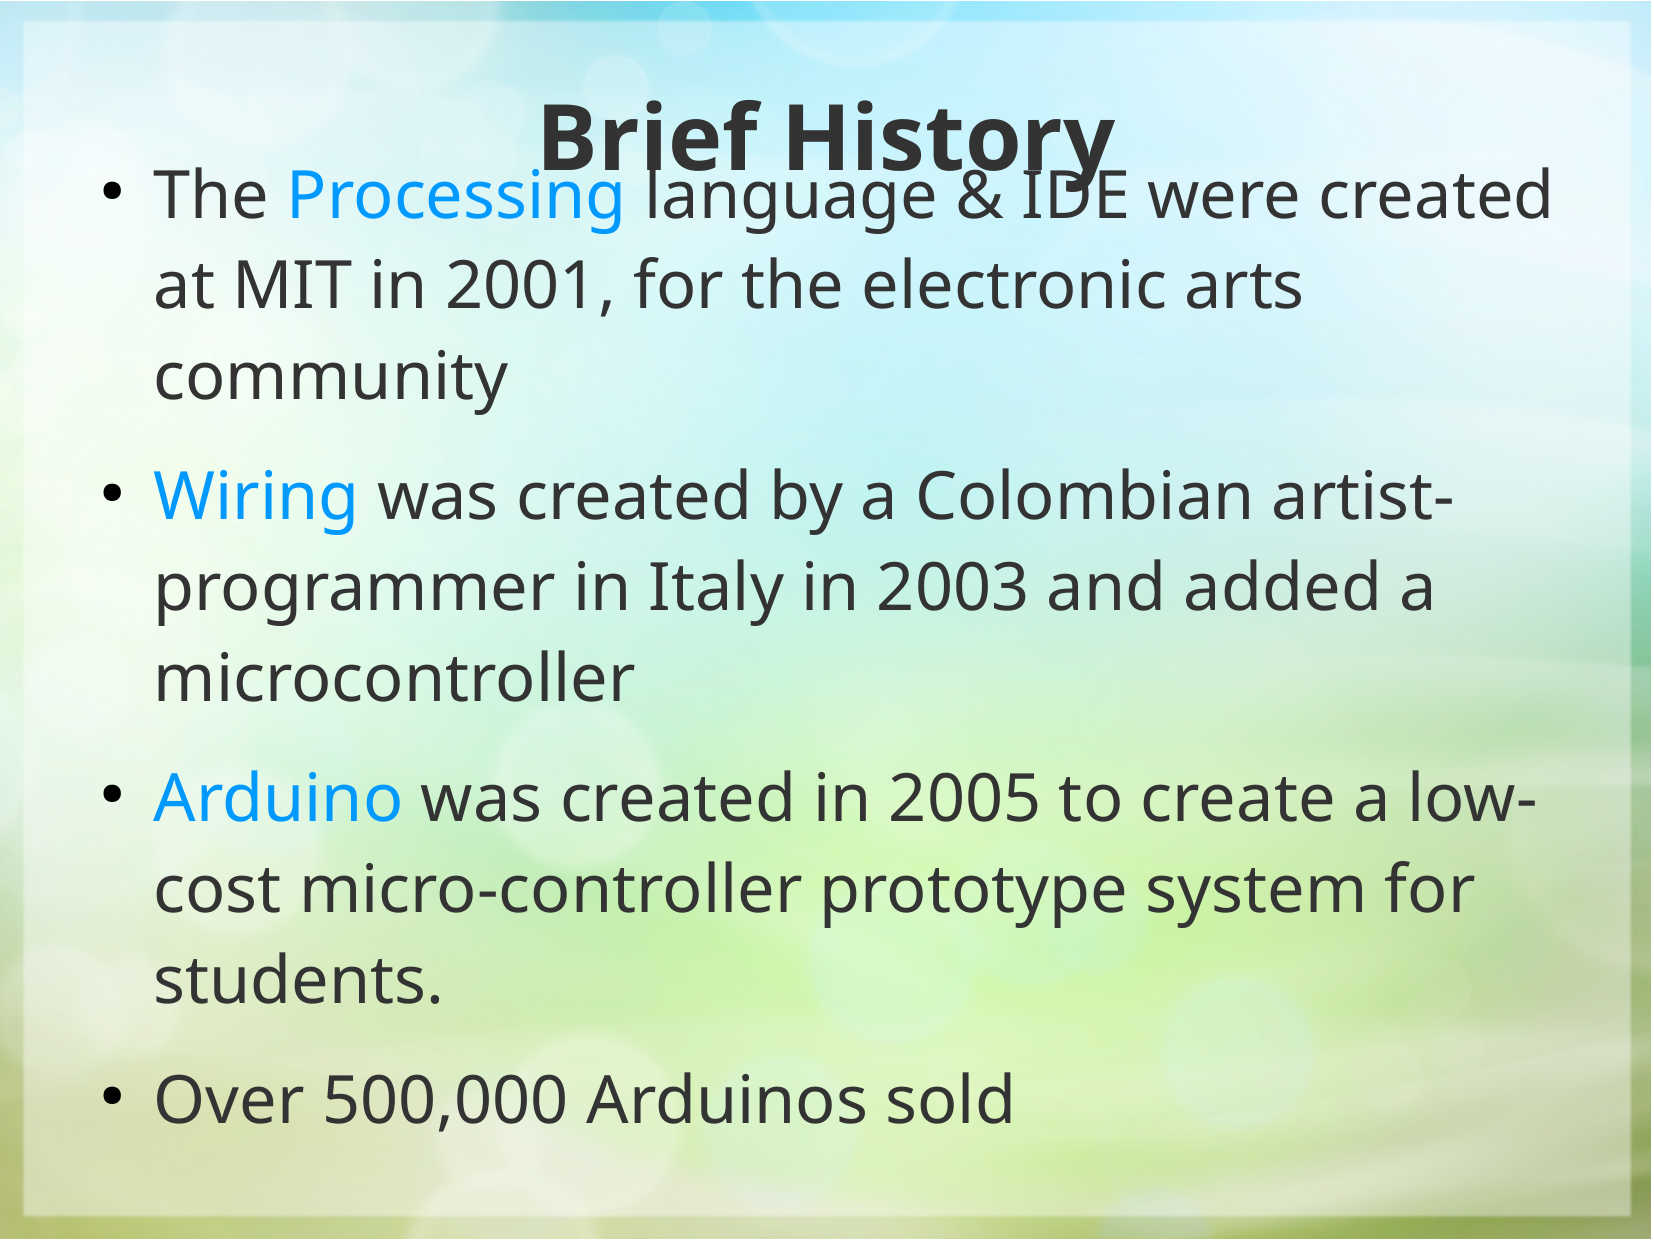

# Brief History
The Processing language & IDE were created at MIT in 2001, for the electronic arts community
Wiring was created by a Colombian artist-programmer in Italy in 2003 and added a microcontroller
Arduino was created in 2005 to create a low-cost micro-controller prototype system for students.
Over 500,000 Arduinos sold